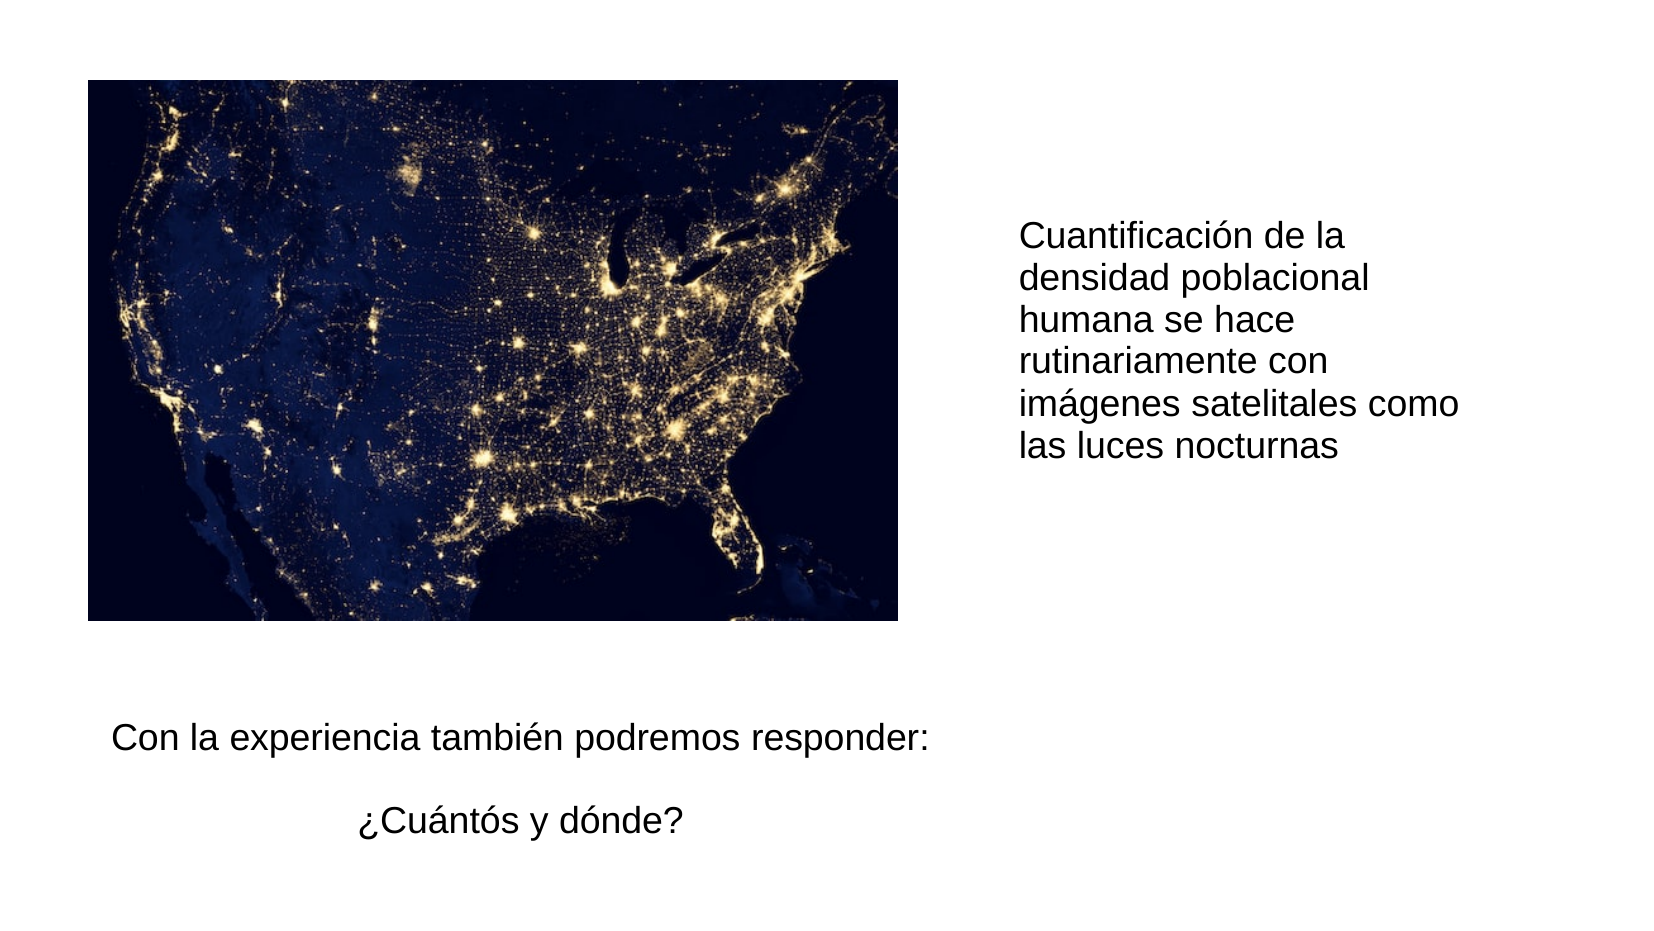

Cuantificación de la densidad poblacional humana se hace rutinariamente con imágenes satelitales como las luces nocturnas
Con la experiencia también podremos responder:
¿Cuántós y dónde?